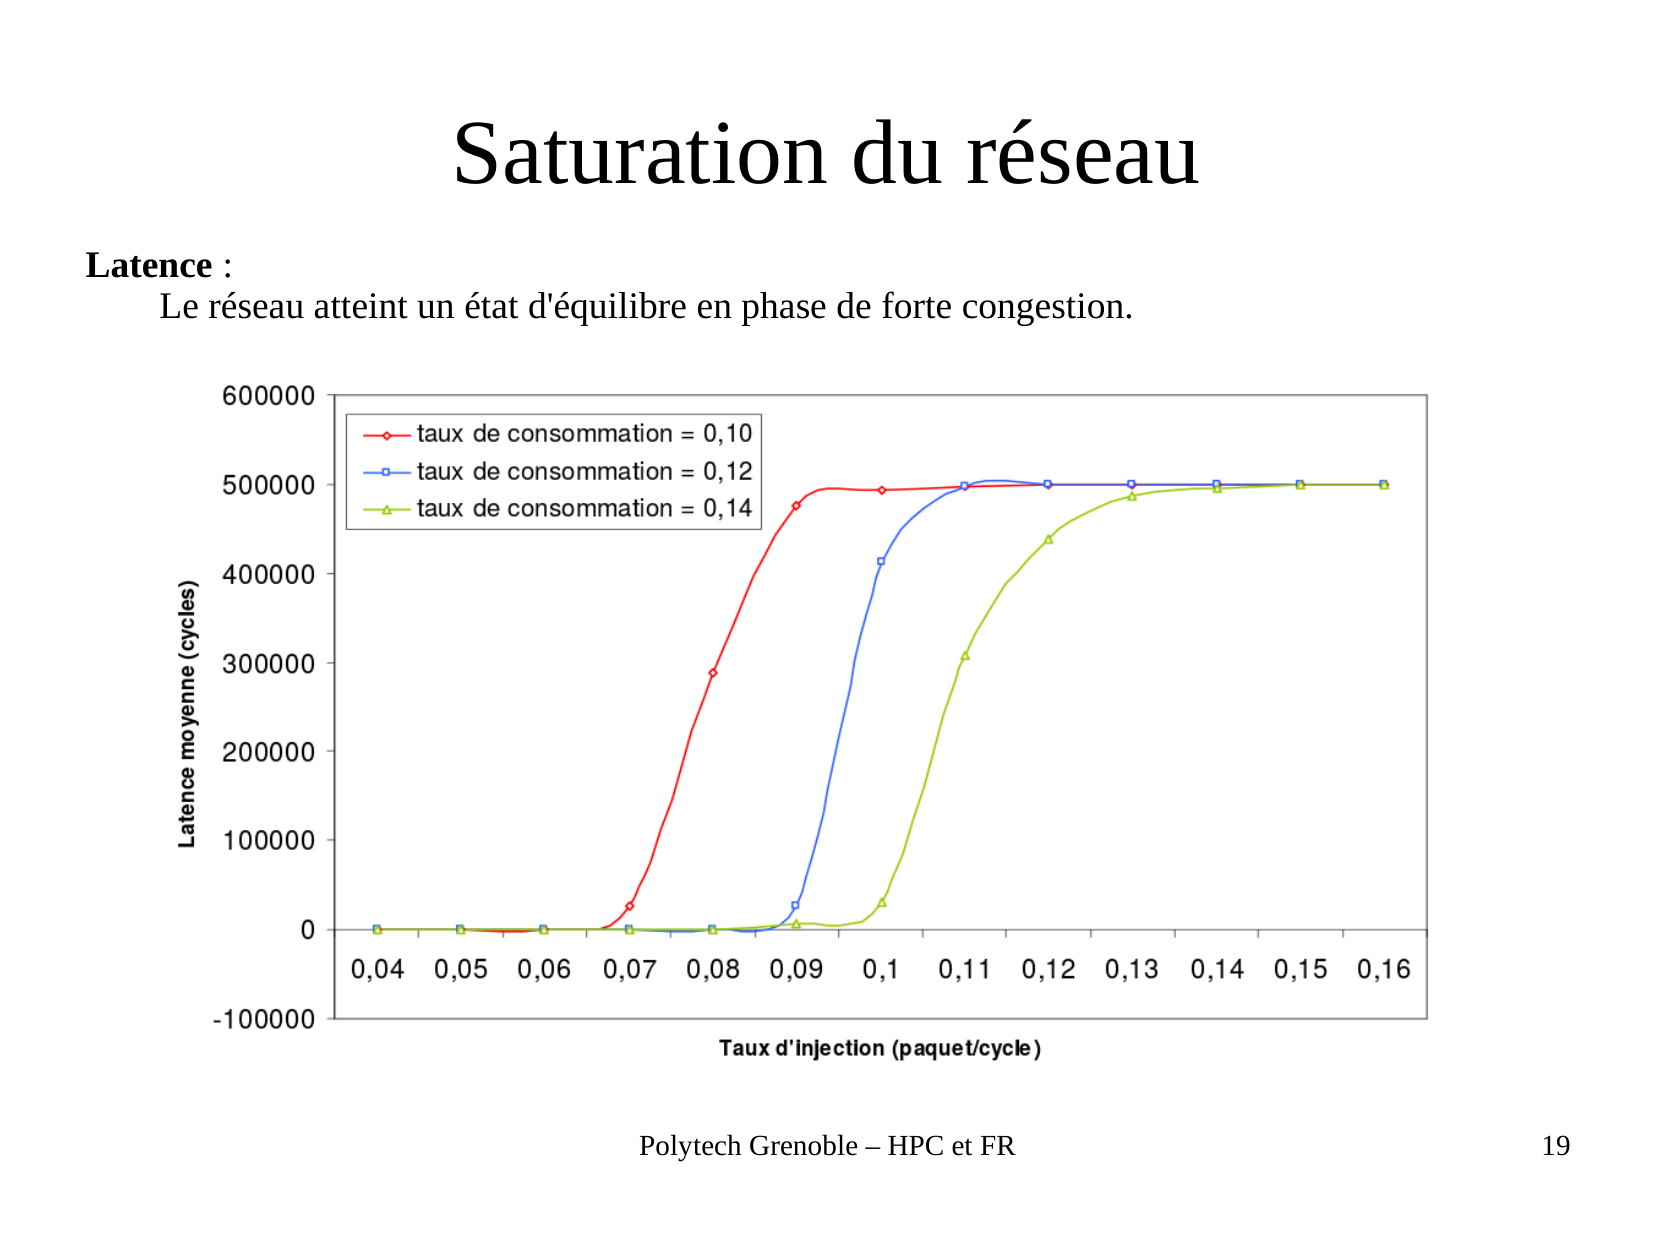

# Saturation du réseau
Latence :
	Le réseau atteint un état d'équilibre en phase de forte congestion.
Matthieu PAYET
19